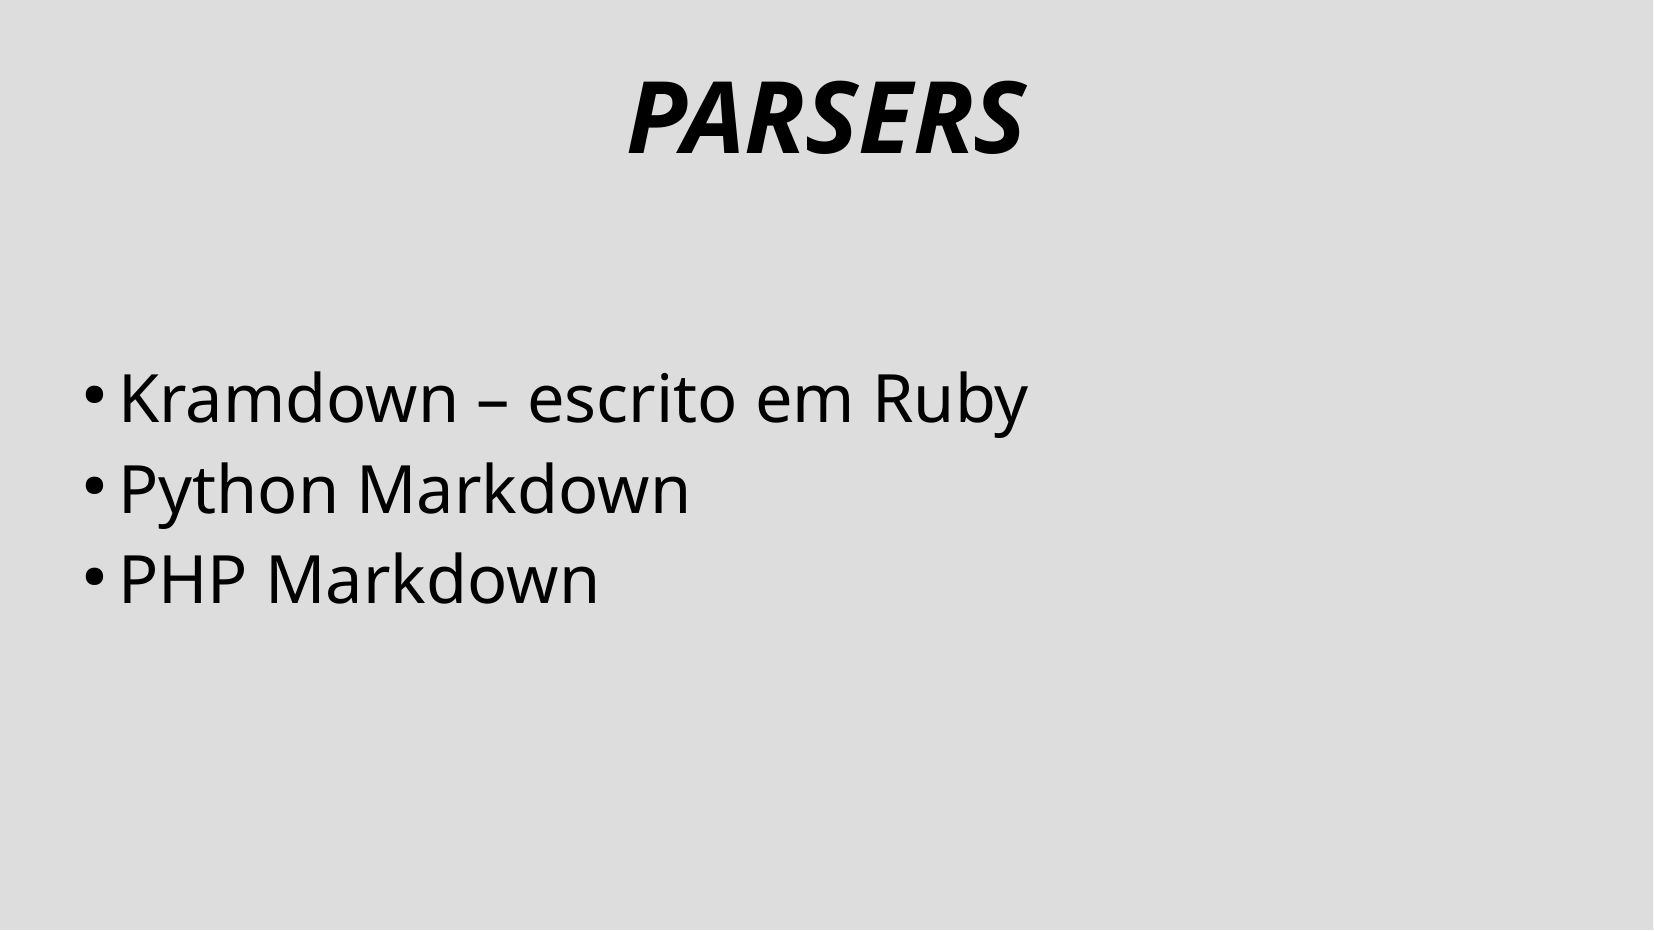

PARSERS
# Kramdown – escrito em Ruby
Python Markdown
PHP Markdown